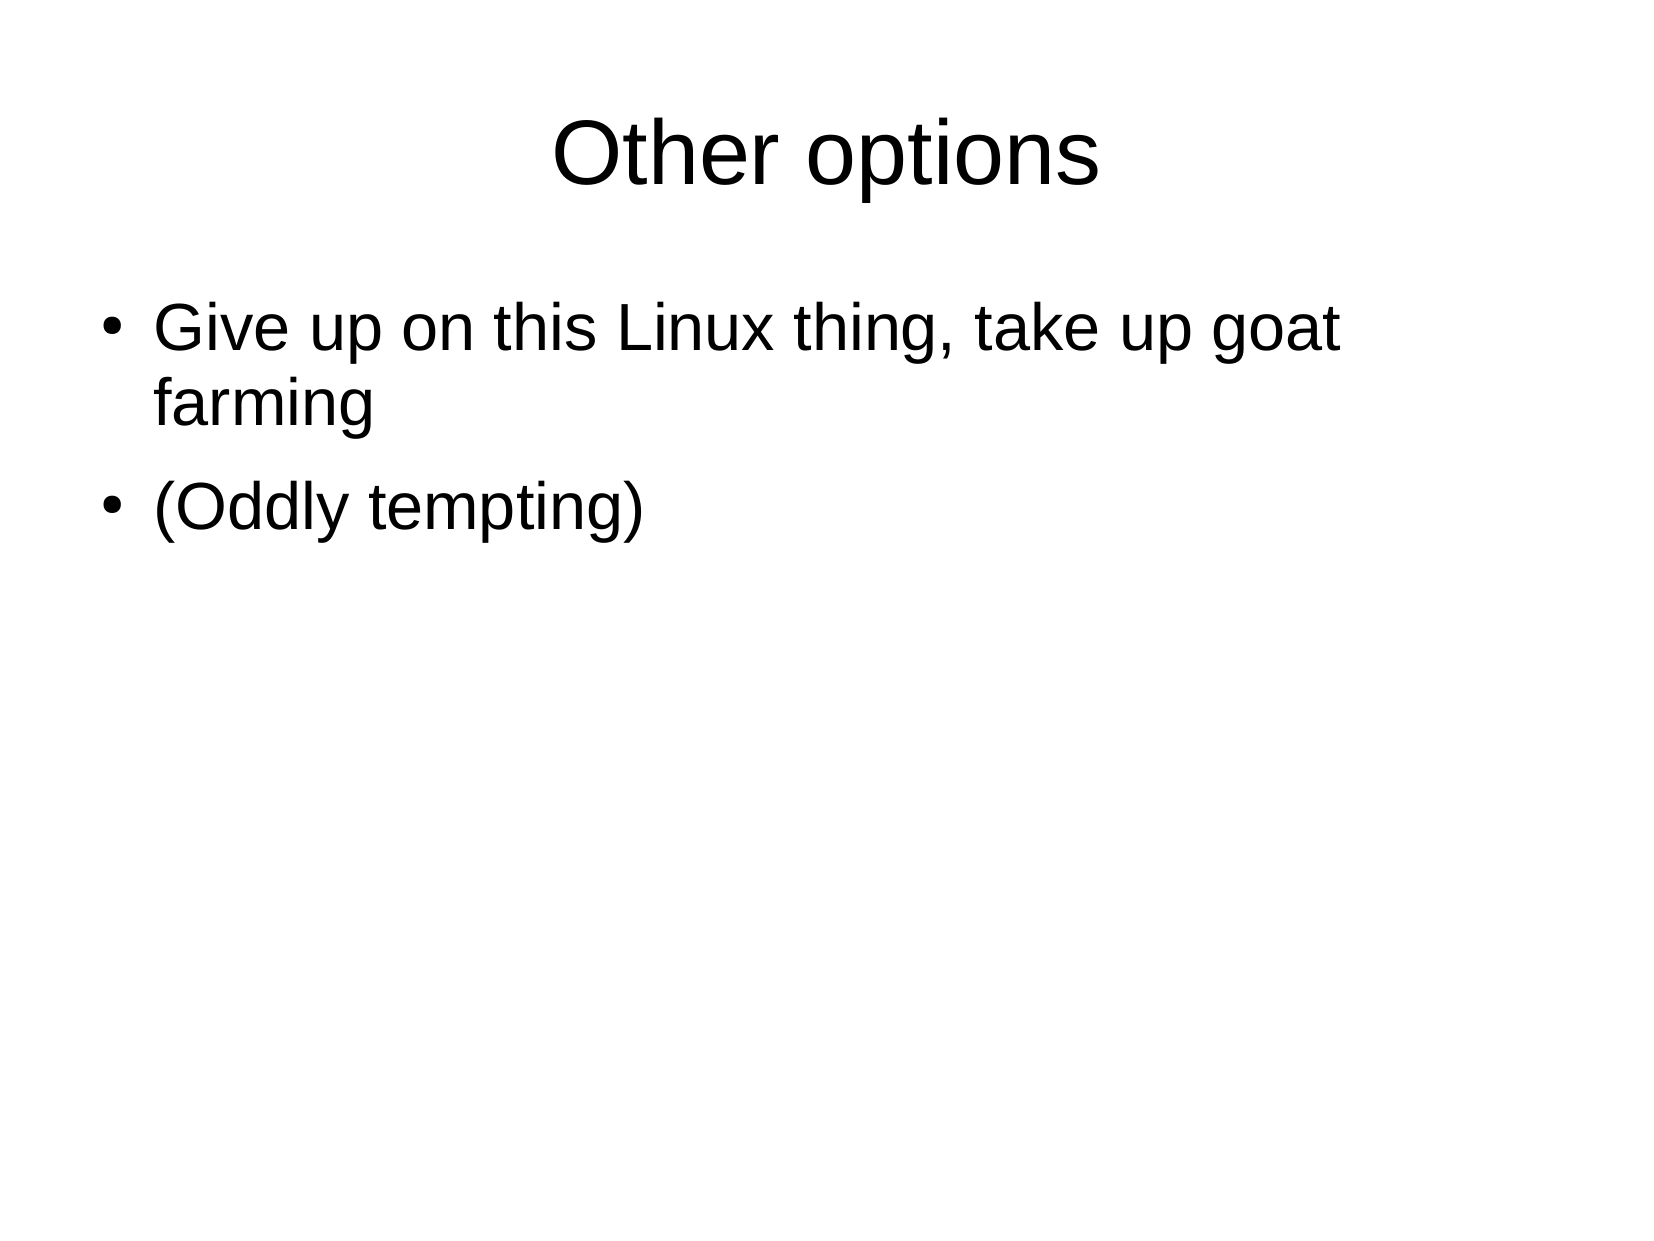

# Other options
Give up on this Linux thing, take up goat farming
(Oddly tempting)